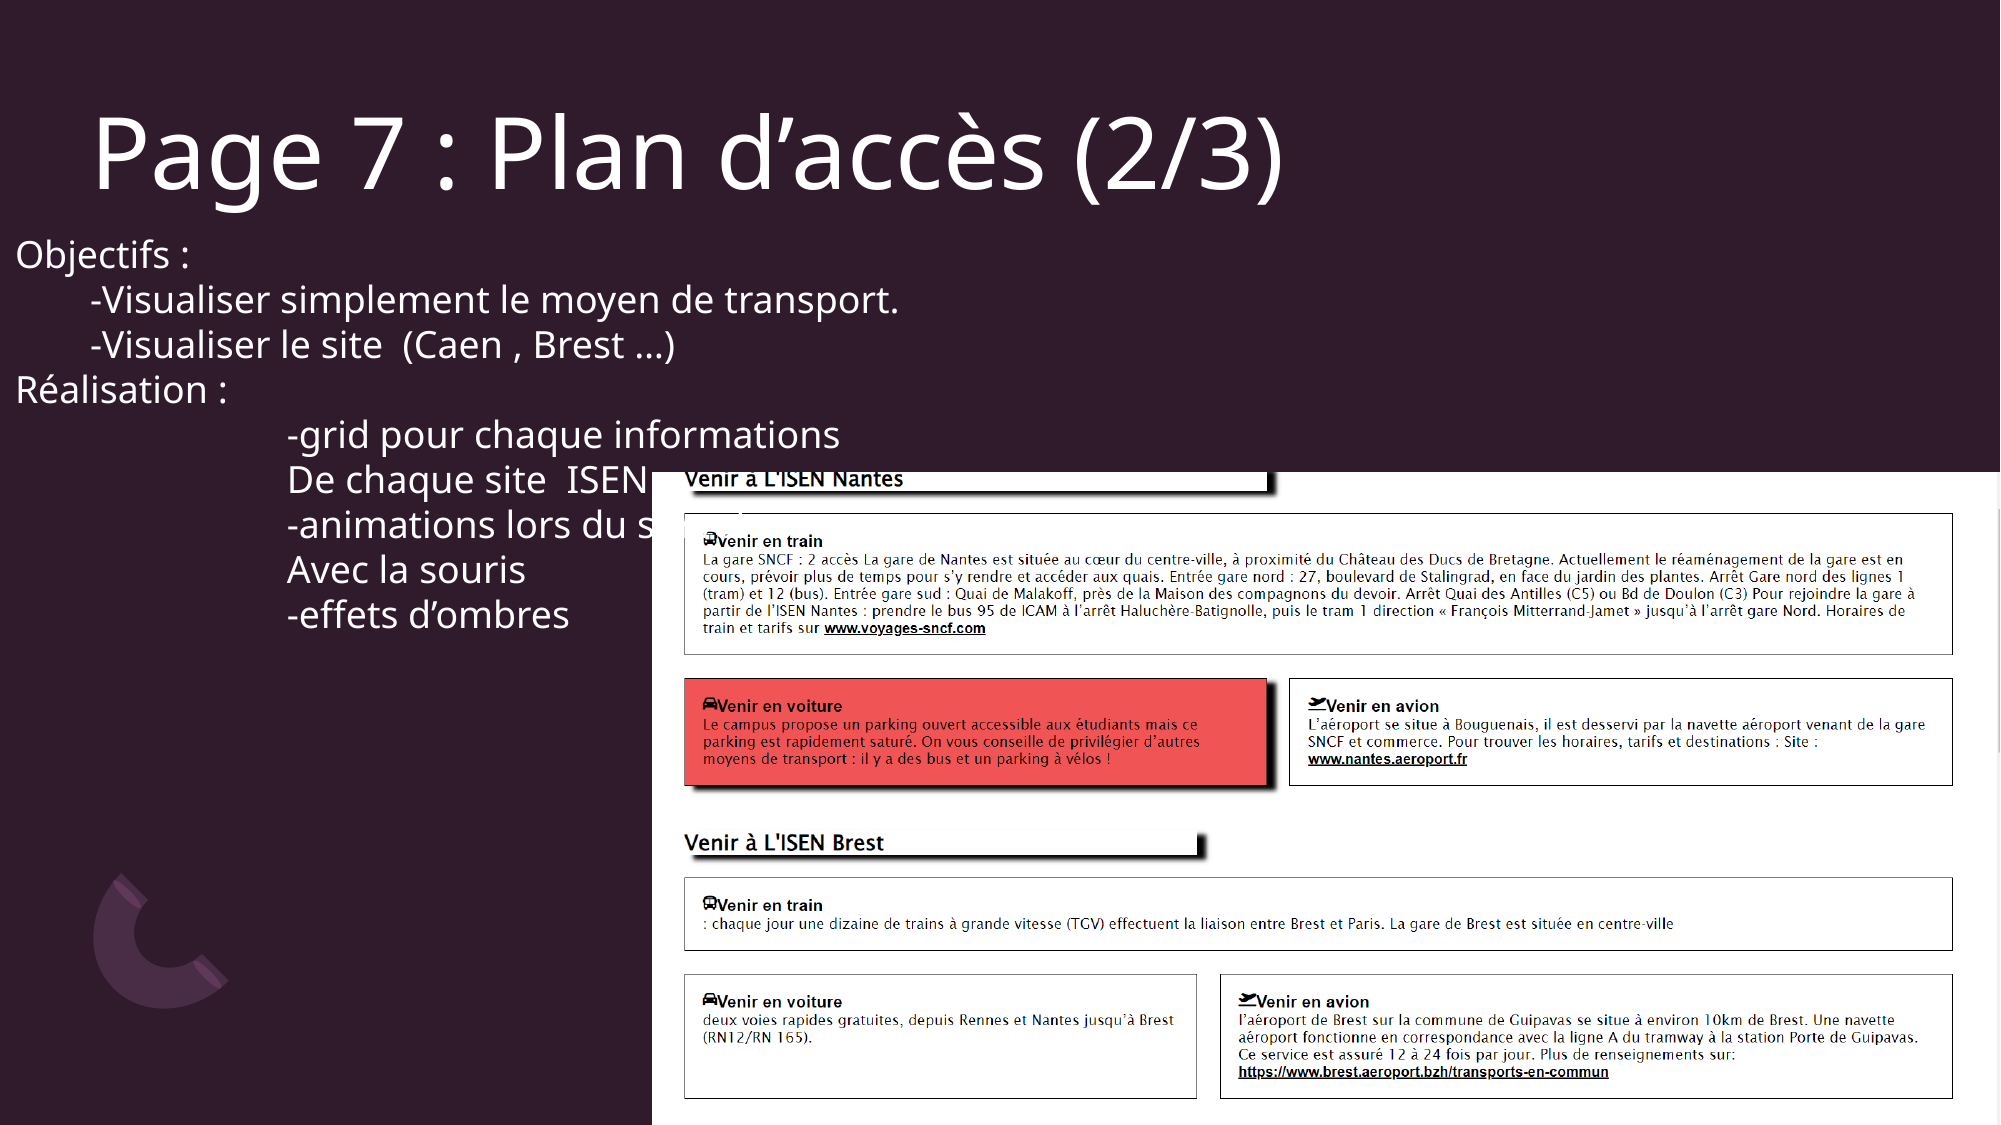

# Page 7 : Plan d’accès (2/3)
Objectifs :
	-Visualiser simplement le moyen de transport.
	-Visualiser le site (Caen , Brest …)
Réalisation :
-grid pour chaque informations
De chaque site ISEN
-animations lors du survol
Avec la souris
-effets d’ombres